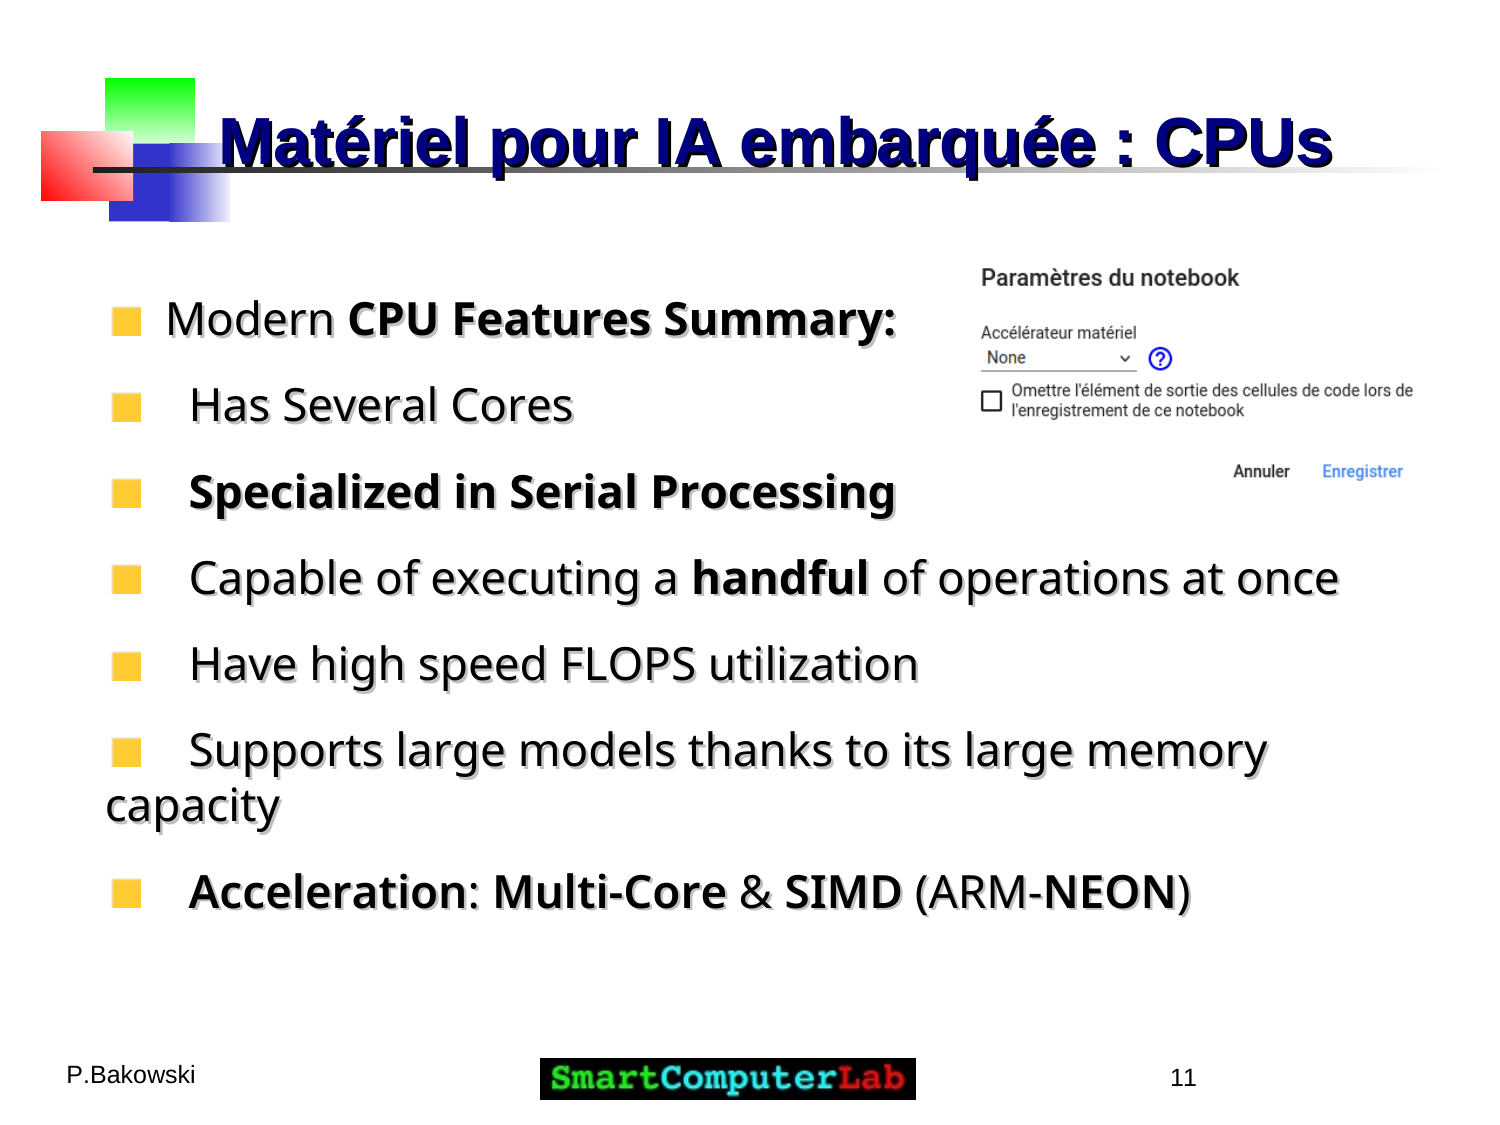

# Matériel pour IA embarquée : CPUs
 Modern CPU Features Summary:
 Has Several Cores
 Specialized in Serial Processing
 Capable of executing a handful of operations at once
 Have high speed FLOPS utilization
 Supports large models thanks to its large memory capacity
 Acceleration: Multi-Core & SIMD (ARM-NEON)
11